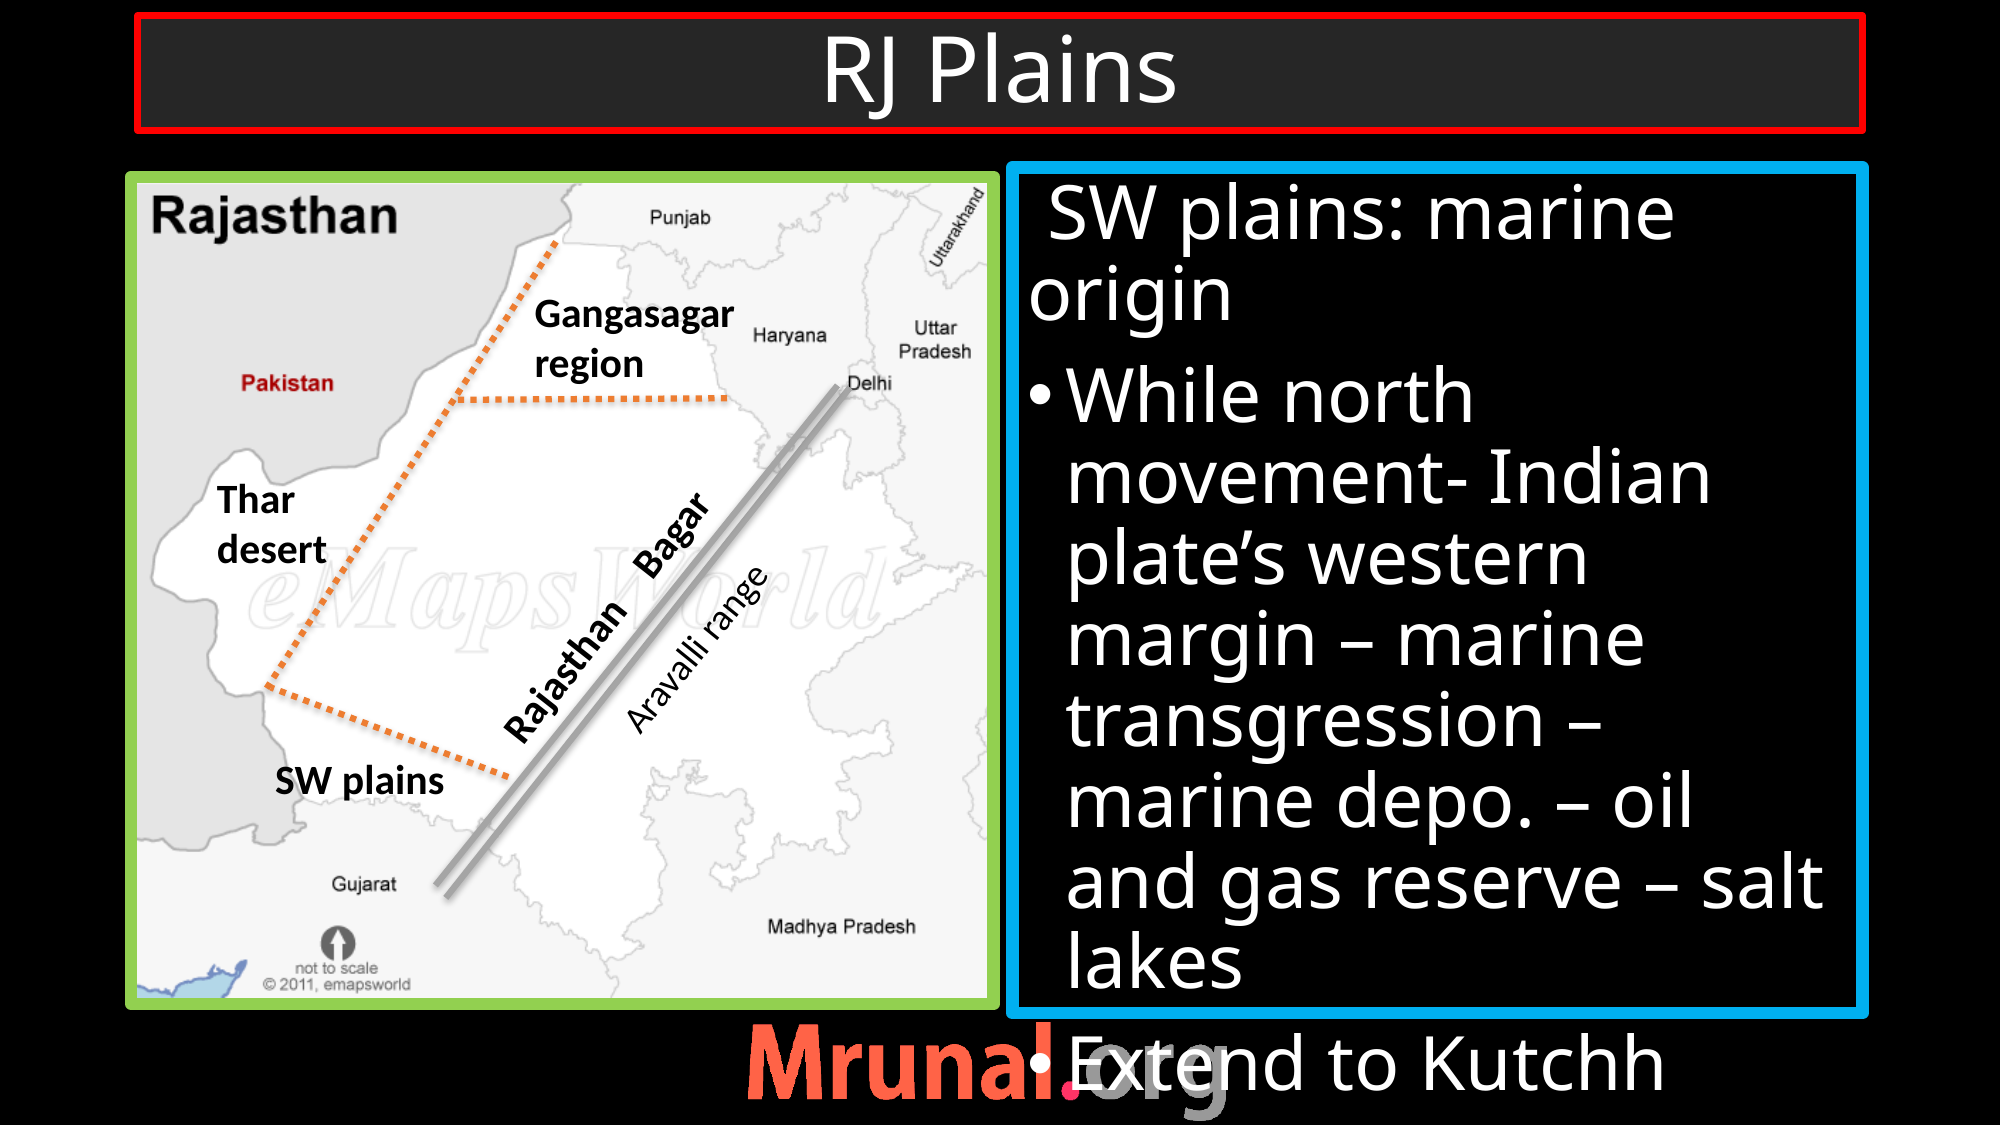

RJ Plains
# SW plains: marine origin
While north movement- Indian plate’s western margin – marine transgression – marine depo. – oil and gas reserve – salt lakes
Extend to Kutchh
Gangasagar region
Thar desert
Rajasthan Bagar
Aravalli range
SW plains